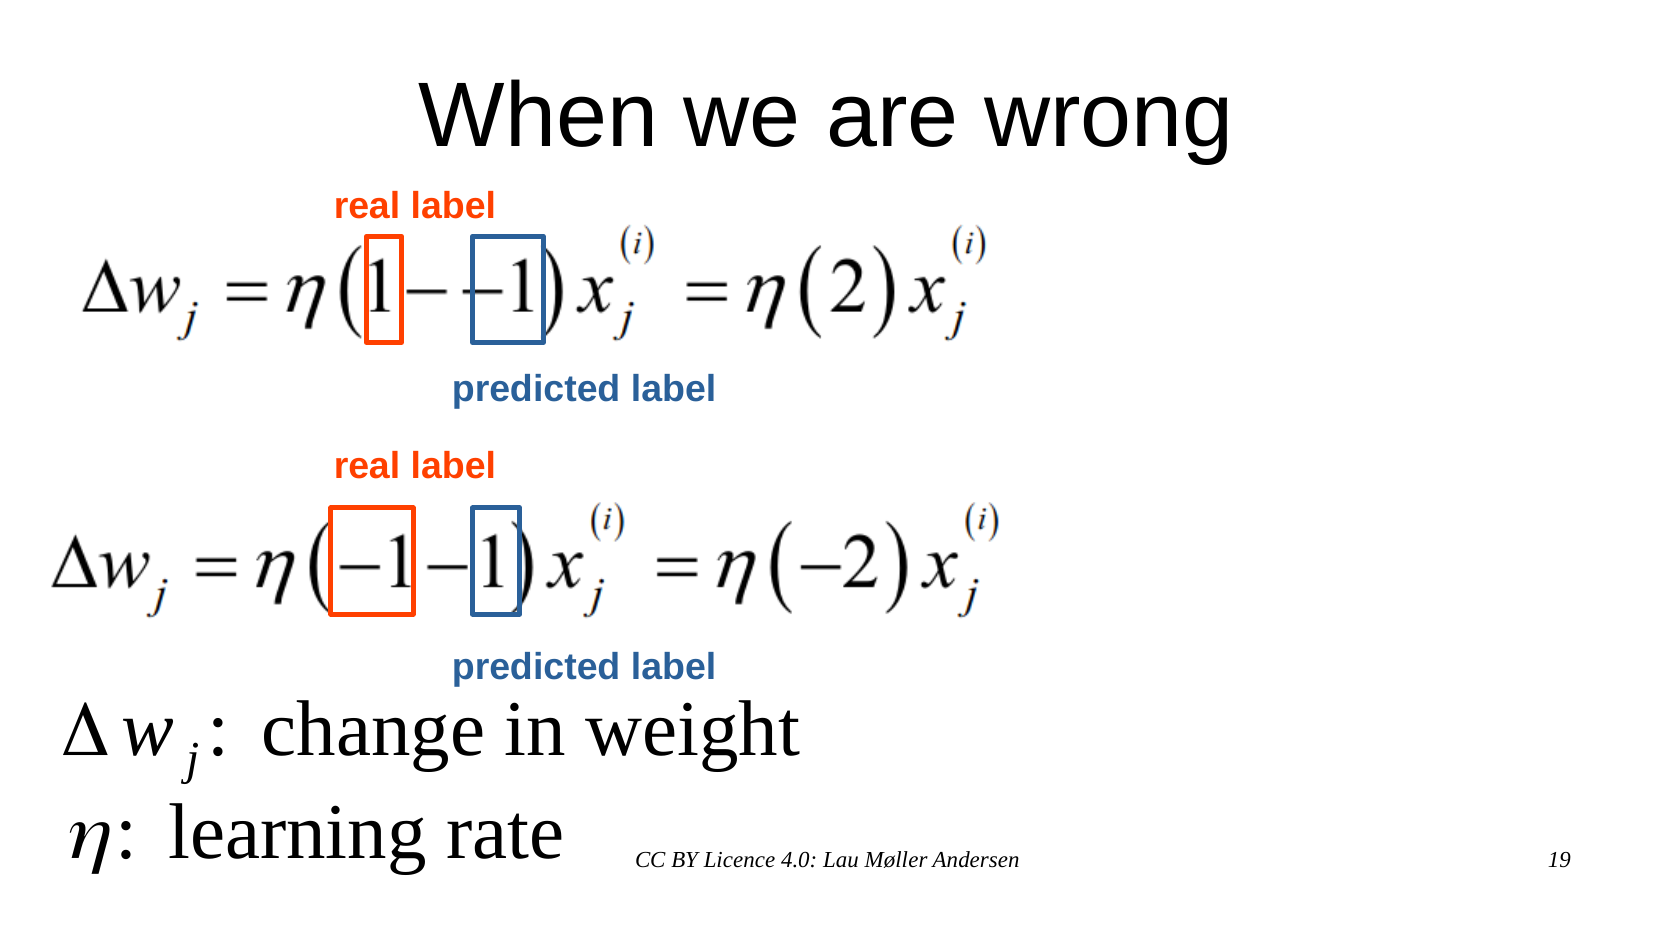

# When we are wrong
real label
predicted label
real label
predicted label
CC BY Licence 4.0: Lau Møller Andersen
19